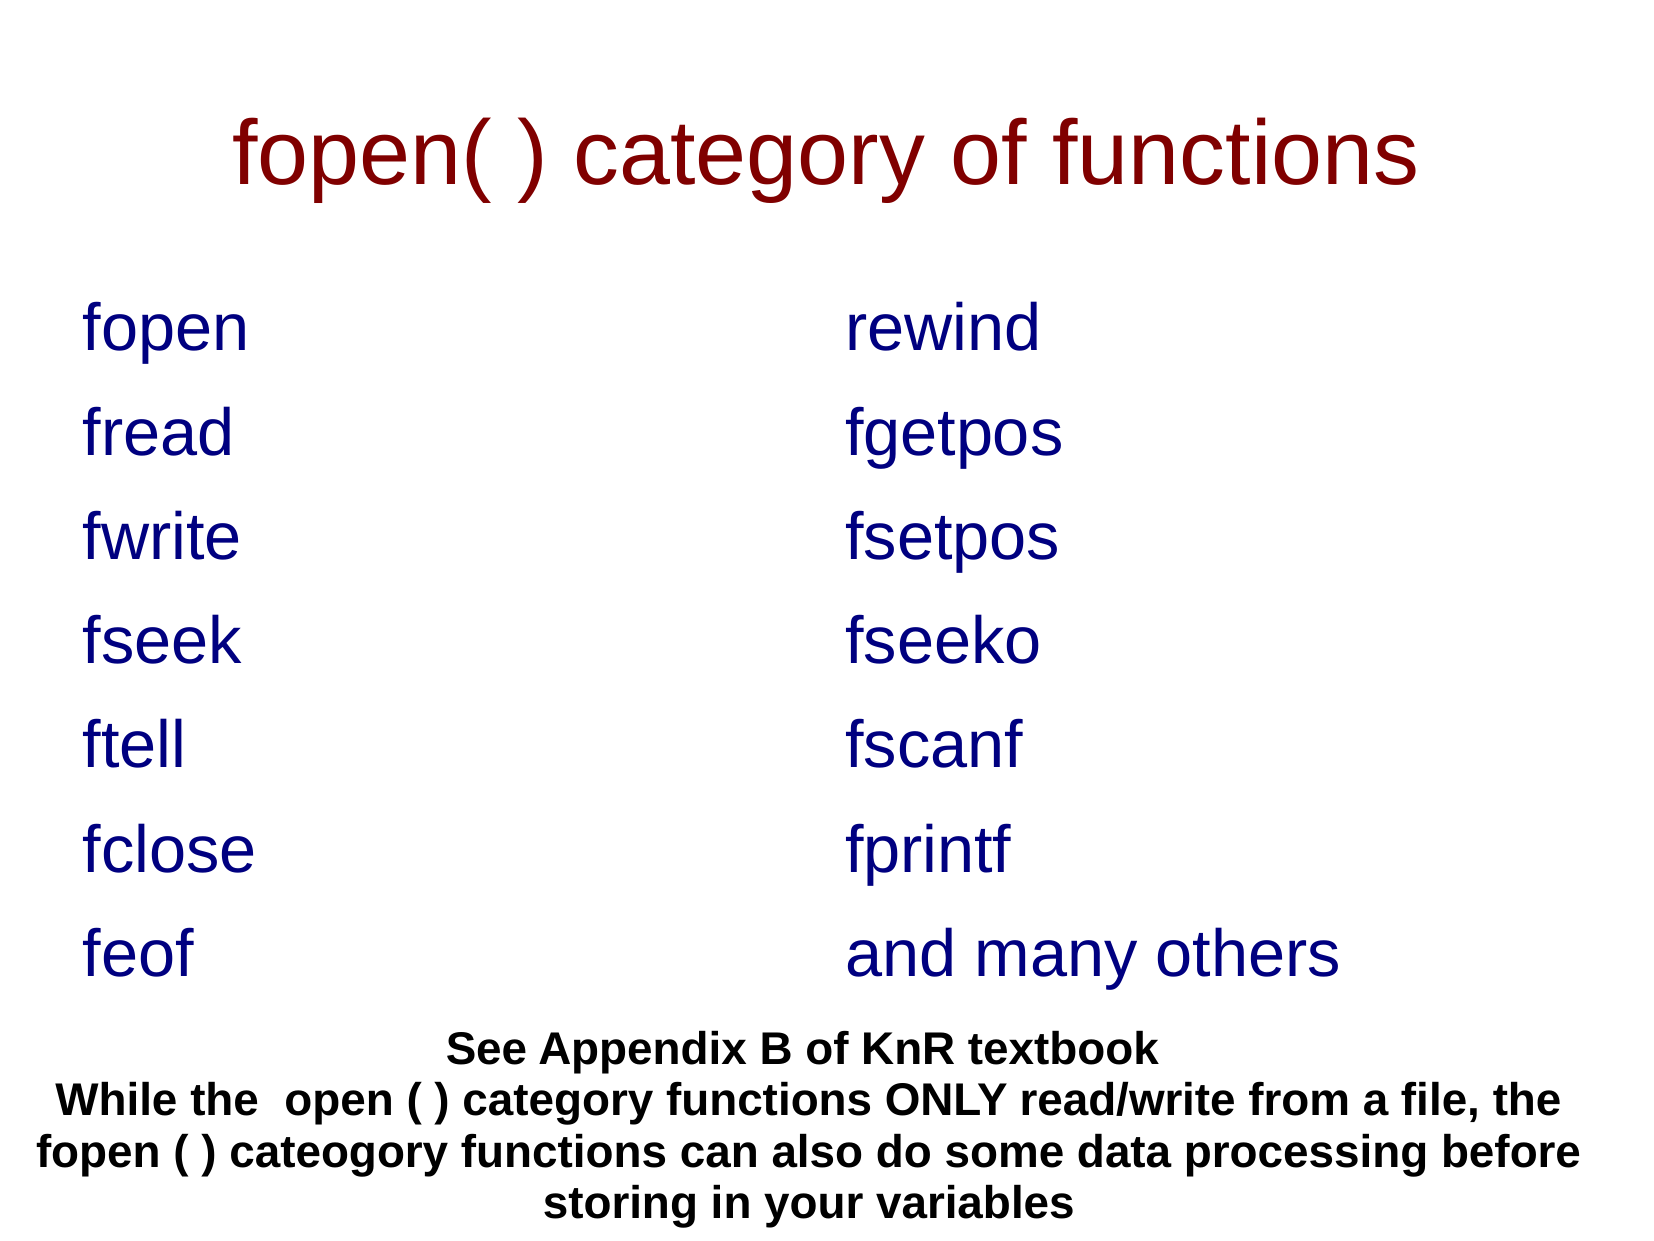

# fopen( ) category of functions
fopen
fread
fwrite
fseek
ftell
fclose
feof
rewind
fgetpos
fsetpos
fseeko
fscanf
fprintf
and many others
See Appendix B of KnR textbook
While the open ( ) category functions ONLY read/write from a file, the fopen ( ) cateogory functions can also do some data processing before storing in your variables